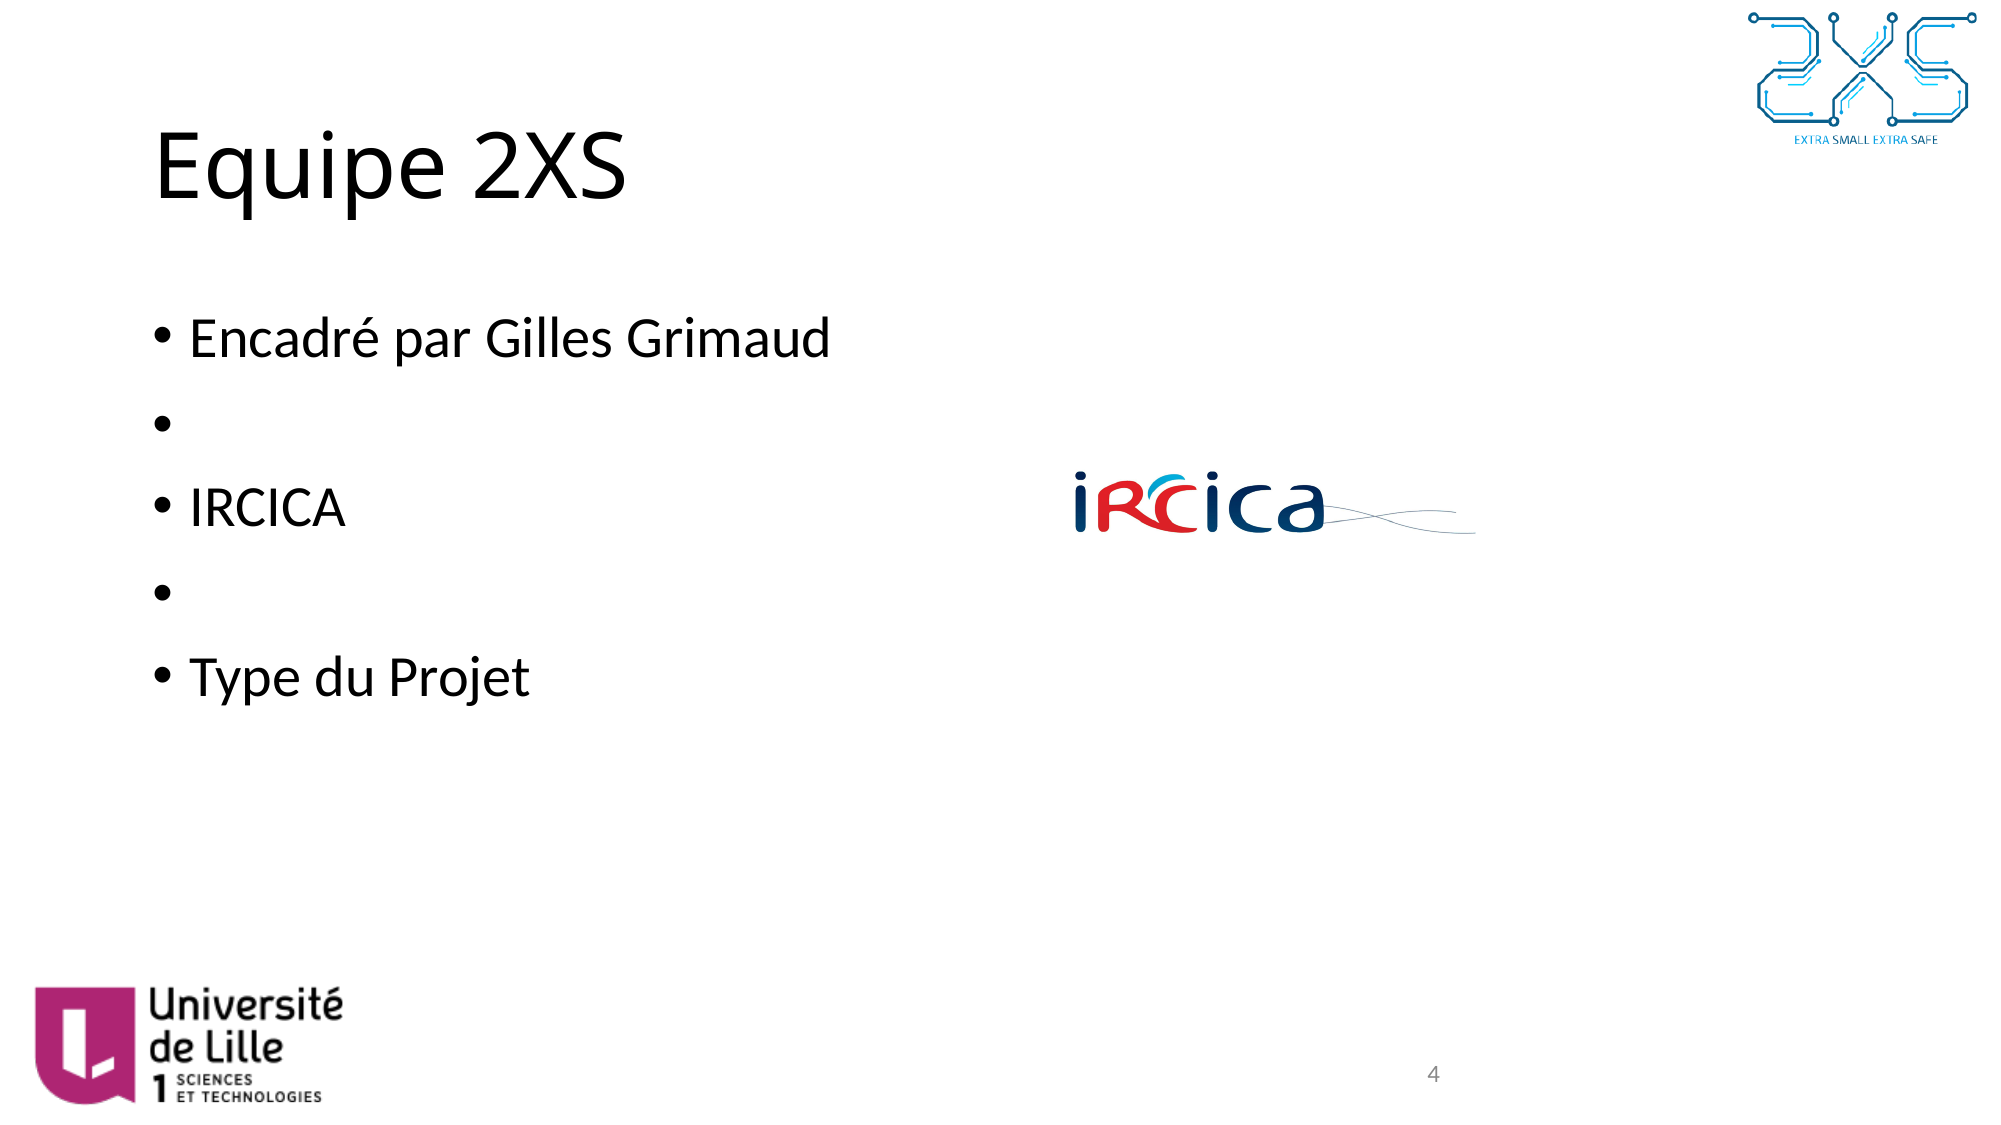

# Equipe 2XS
Encadré par Gilles Grimaud
IRCICA
Type du Projet